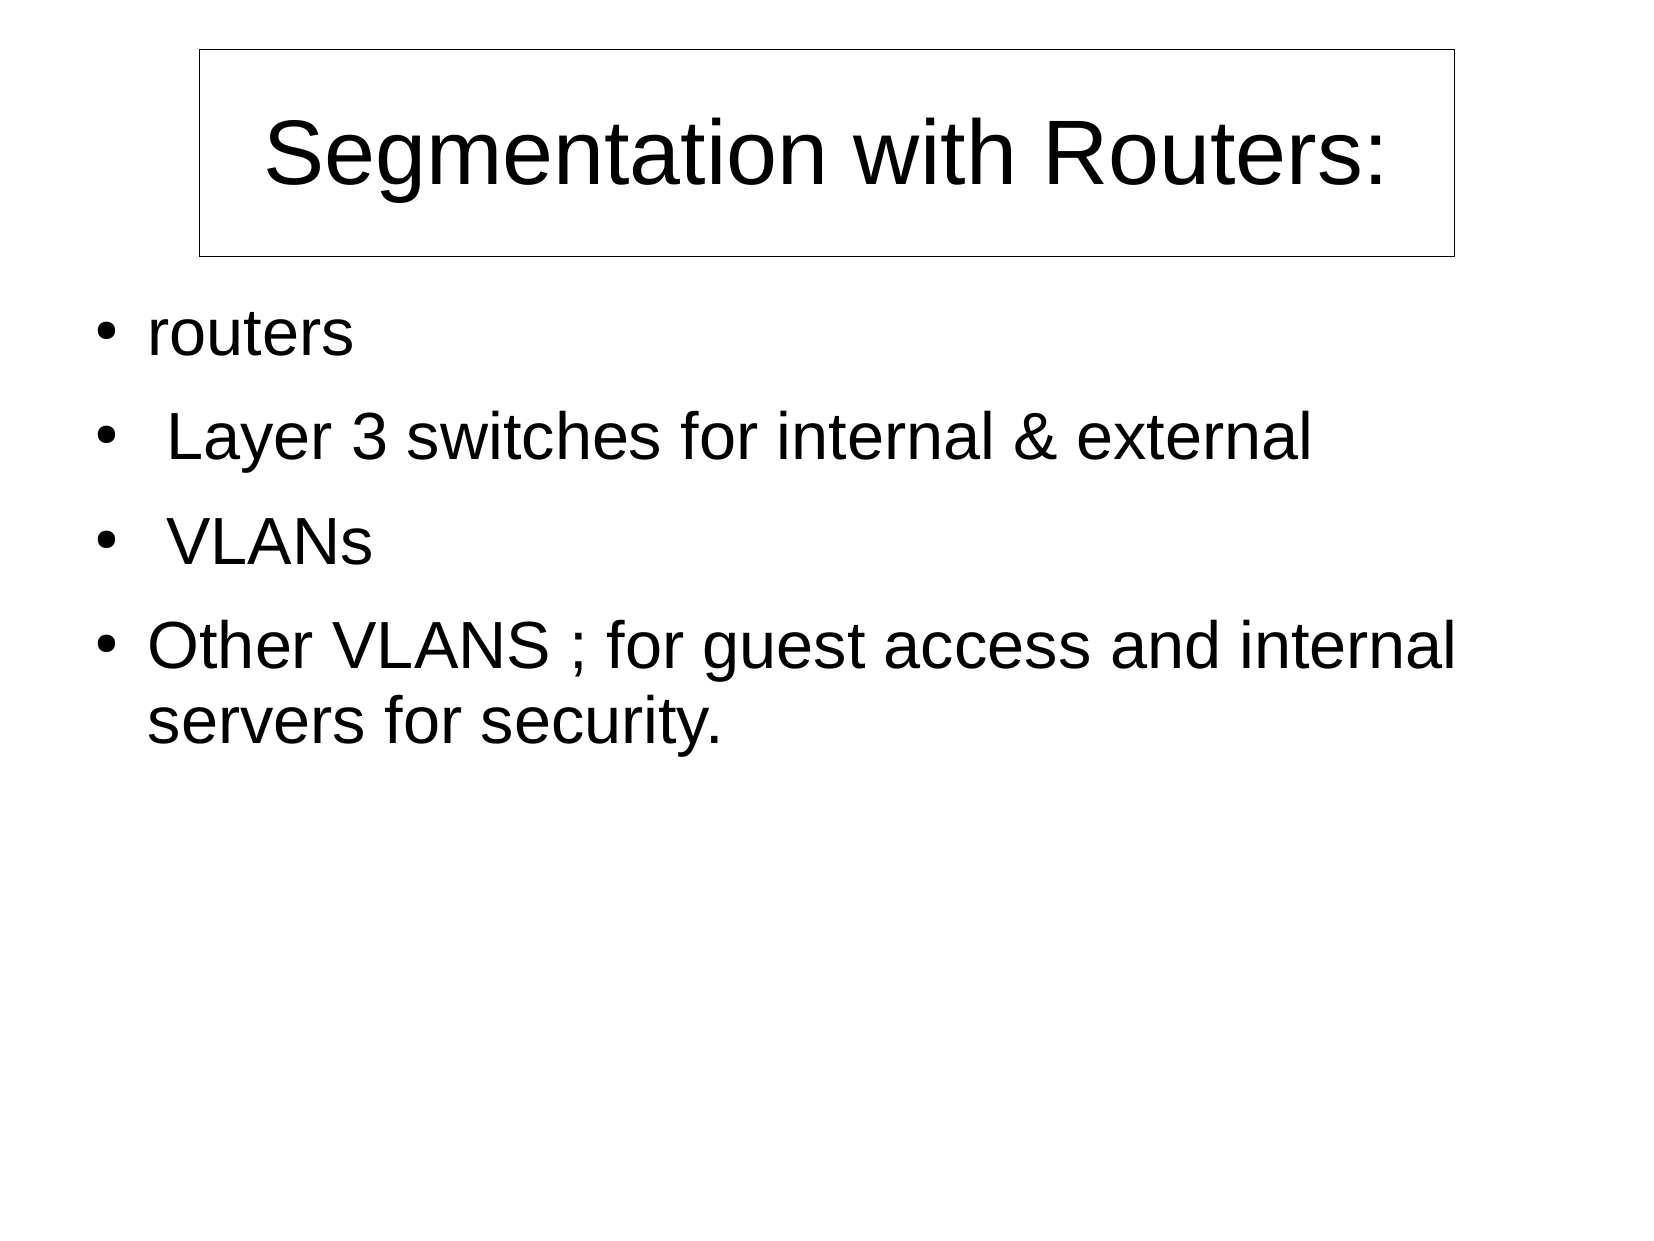

# Segmentation with Routers:
routers
 Layer 3 switches for internal & external
 VLANs
Other VLANS ; for guest access and internal servers for security.